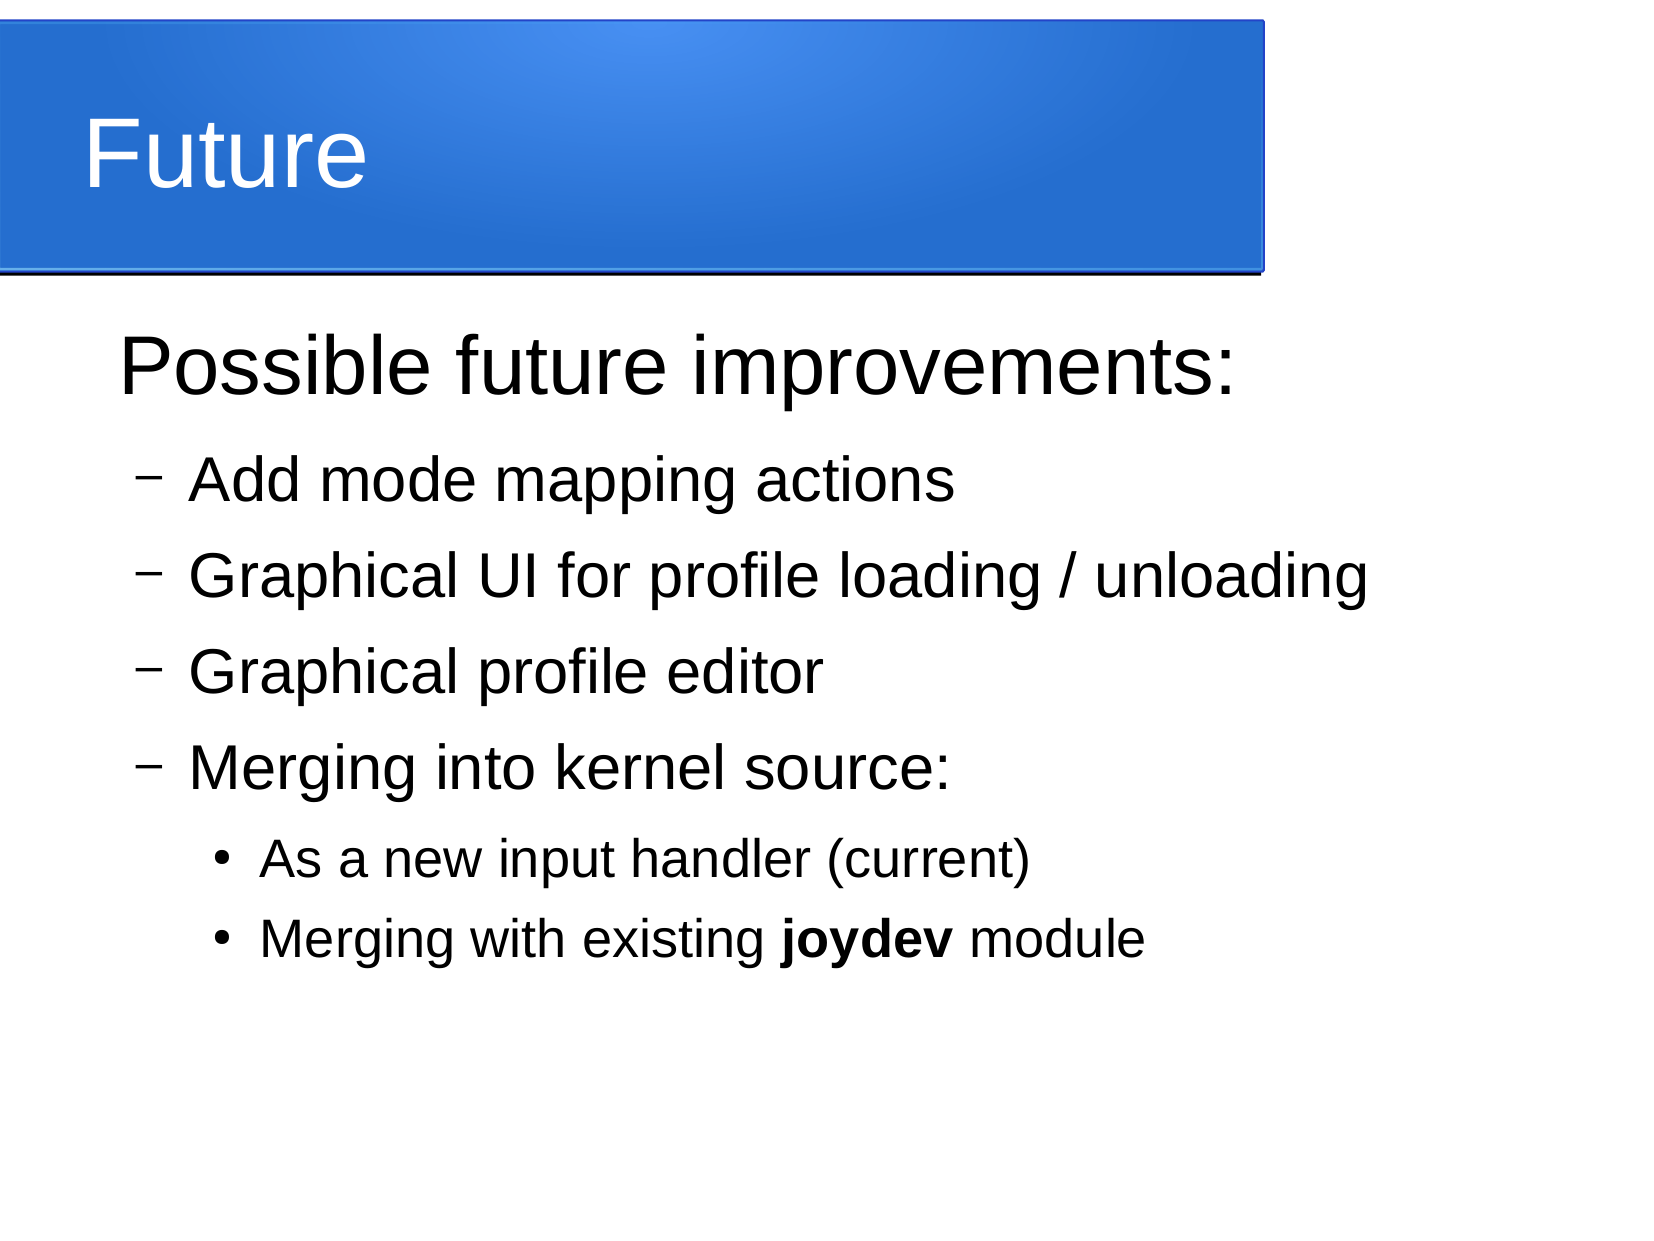

# Future
Possible future improvements:
Add mode mapping actions
Graphical UI for profile loading / unloading
Graphical profile editor
Merging into kernel source:
As a new input handler (current)
Merging with existing joydev module